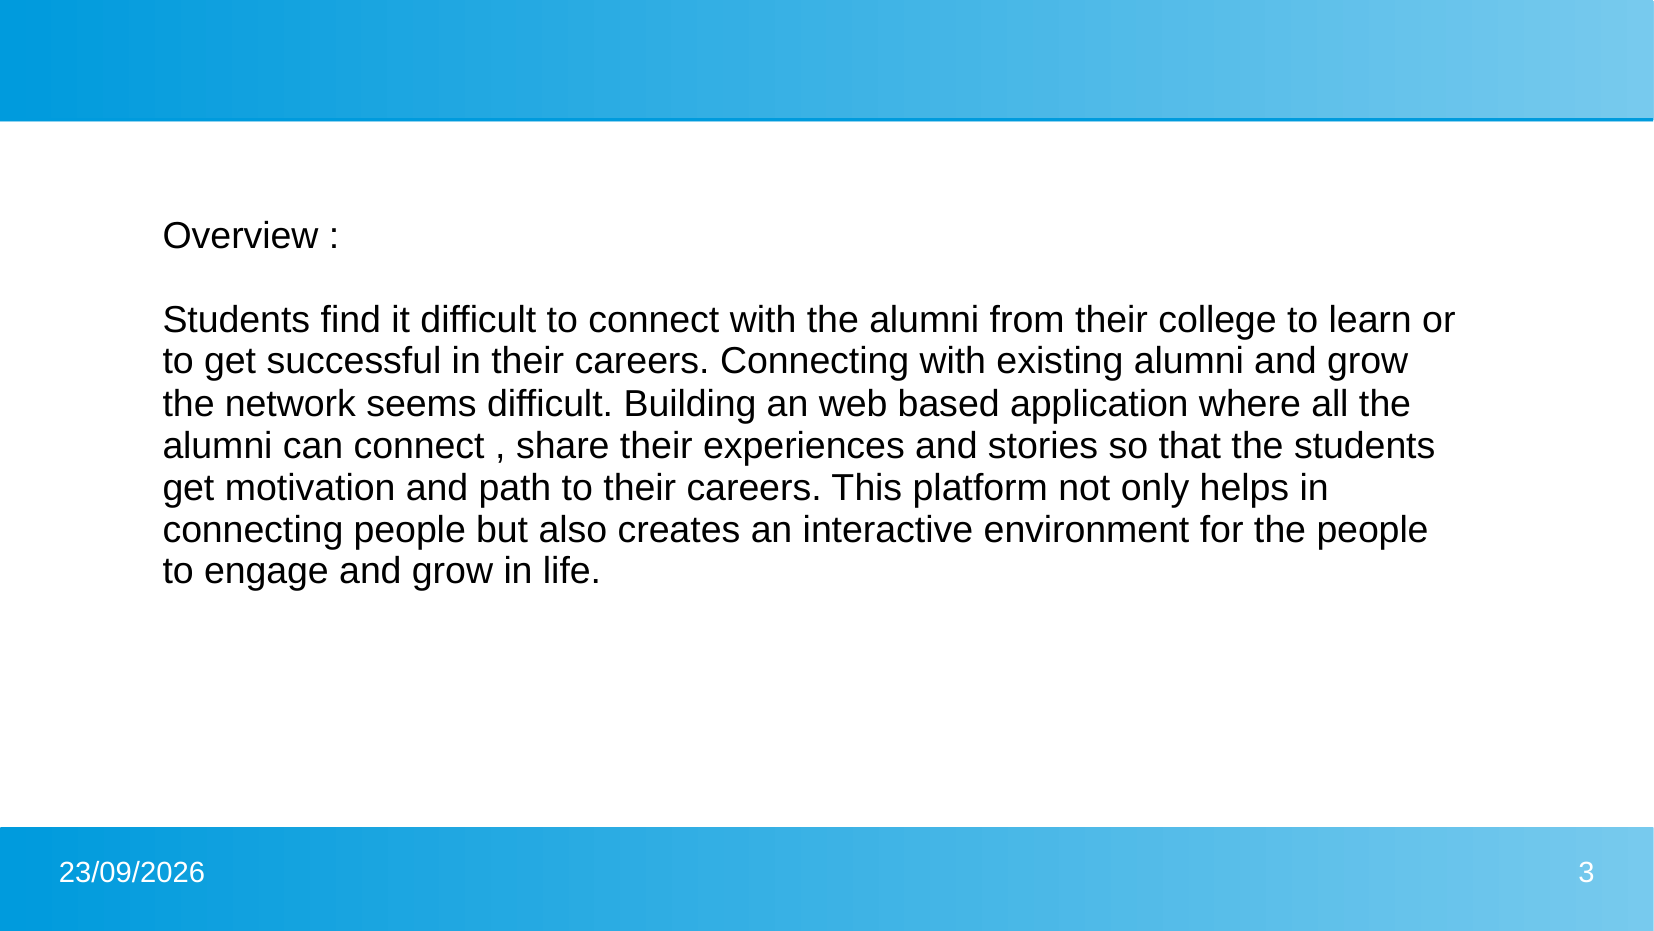

#
Overview :
Students find it difficult to connect with the alumni from their college to learn or to get successful in their careers. Connecting with existing alumni and grow the network seems difficult. Building an web based application where all the alumni can connect , share their experiences and stories so that the students get motivation and path to their careers. This platform not only helps in connecting people but also creates an interactive environment for the people to engage and grow in life.
3